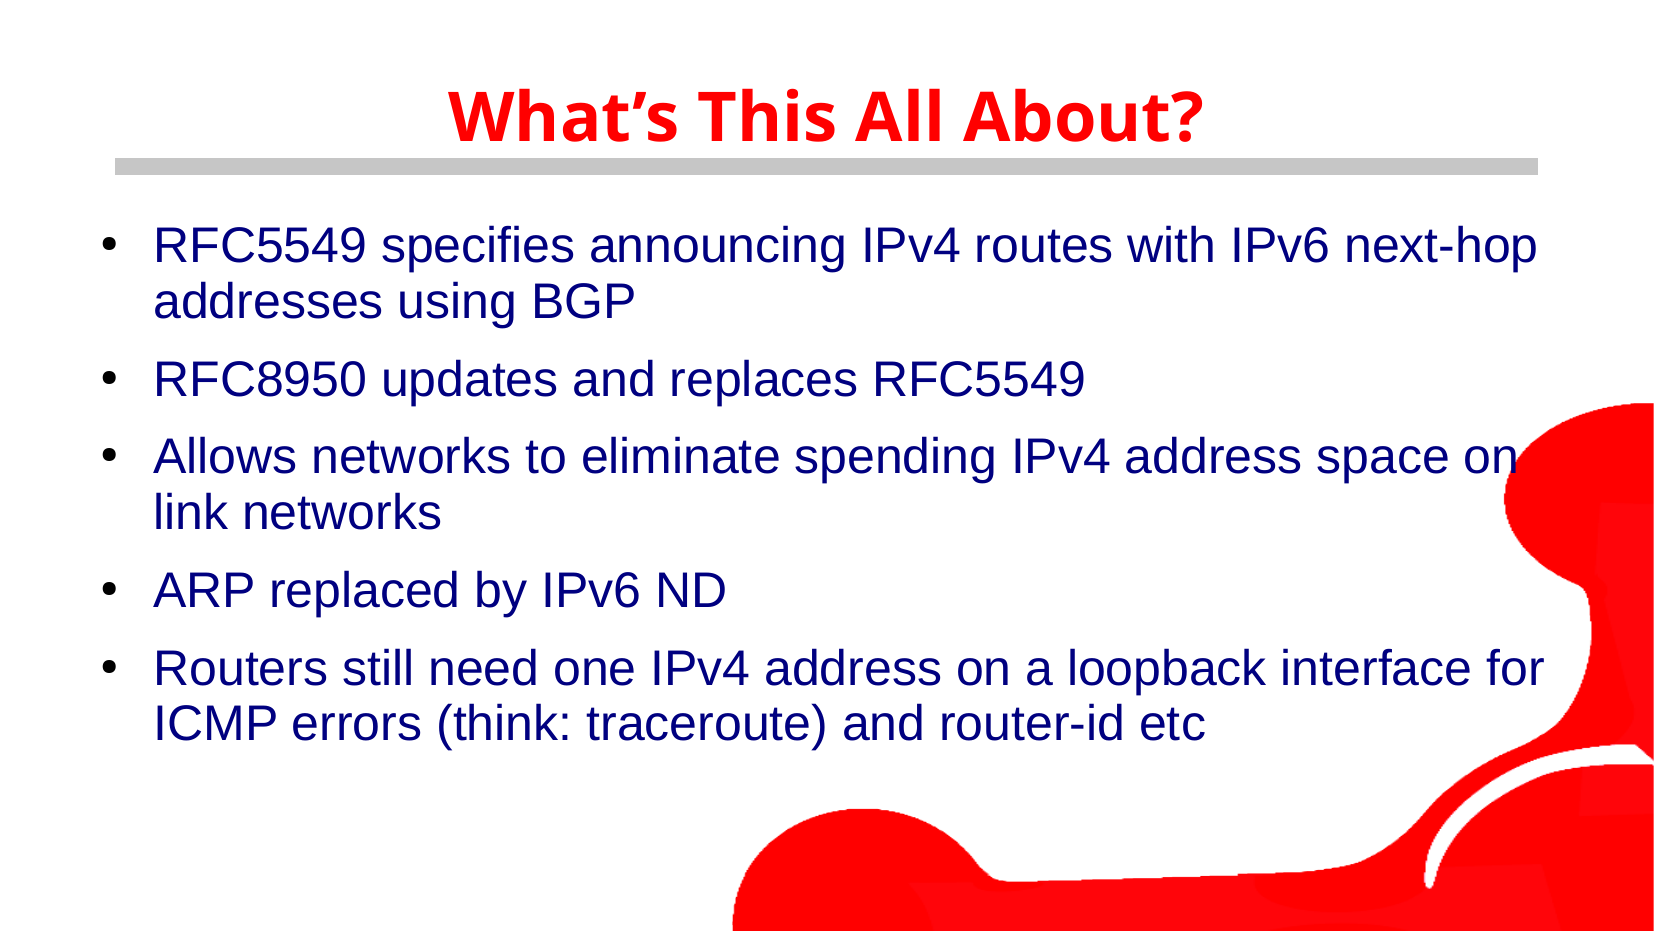

# What’s This All About?
RFC5549 specifies announcing IPv4 routes with IPv6 next-hop addresses using BGP
RFC8950 updates and replaces RFC5549
Allows networks to eliminate spending IPv4 address space on link networks
ARP replaced by IPv6 ND
Routers still need one IPv4 address on a loopback interface for ICMP errors (think: traceroute) and router-id etc